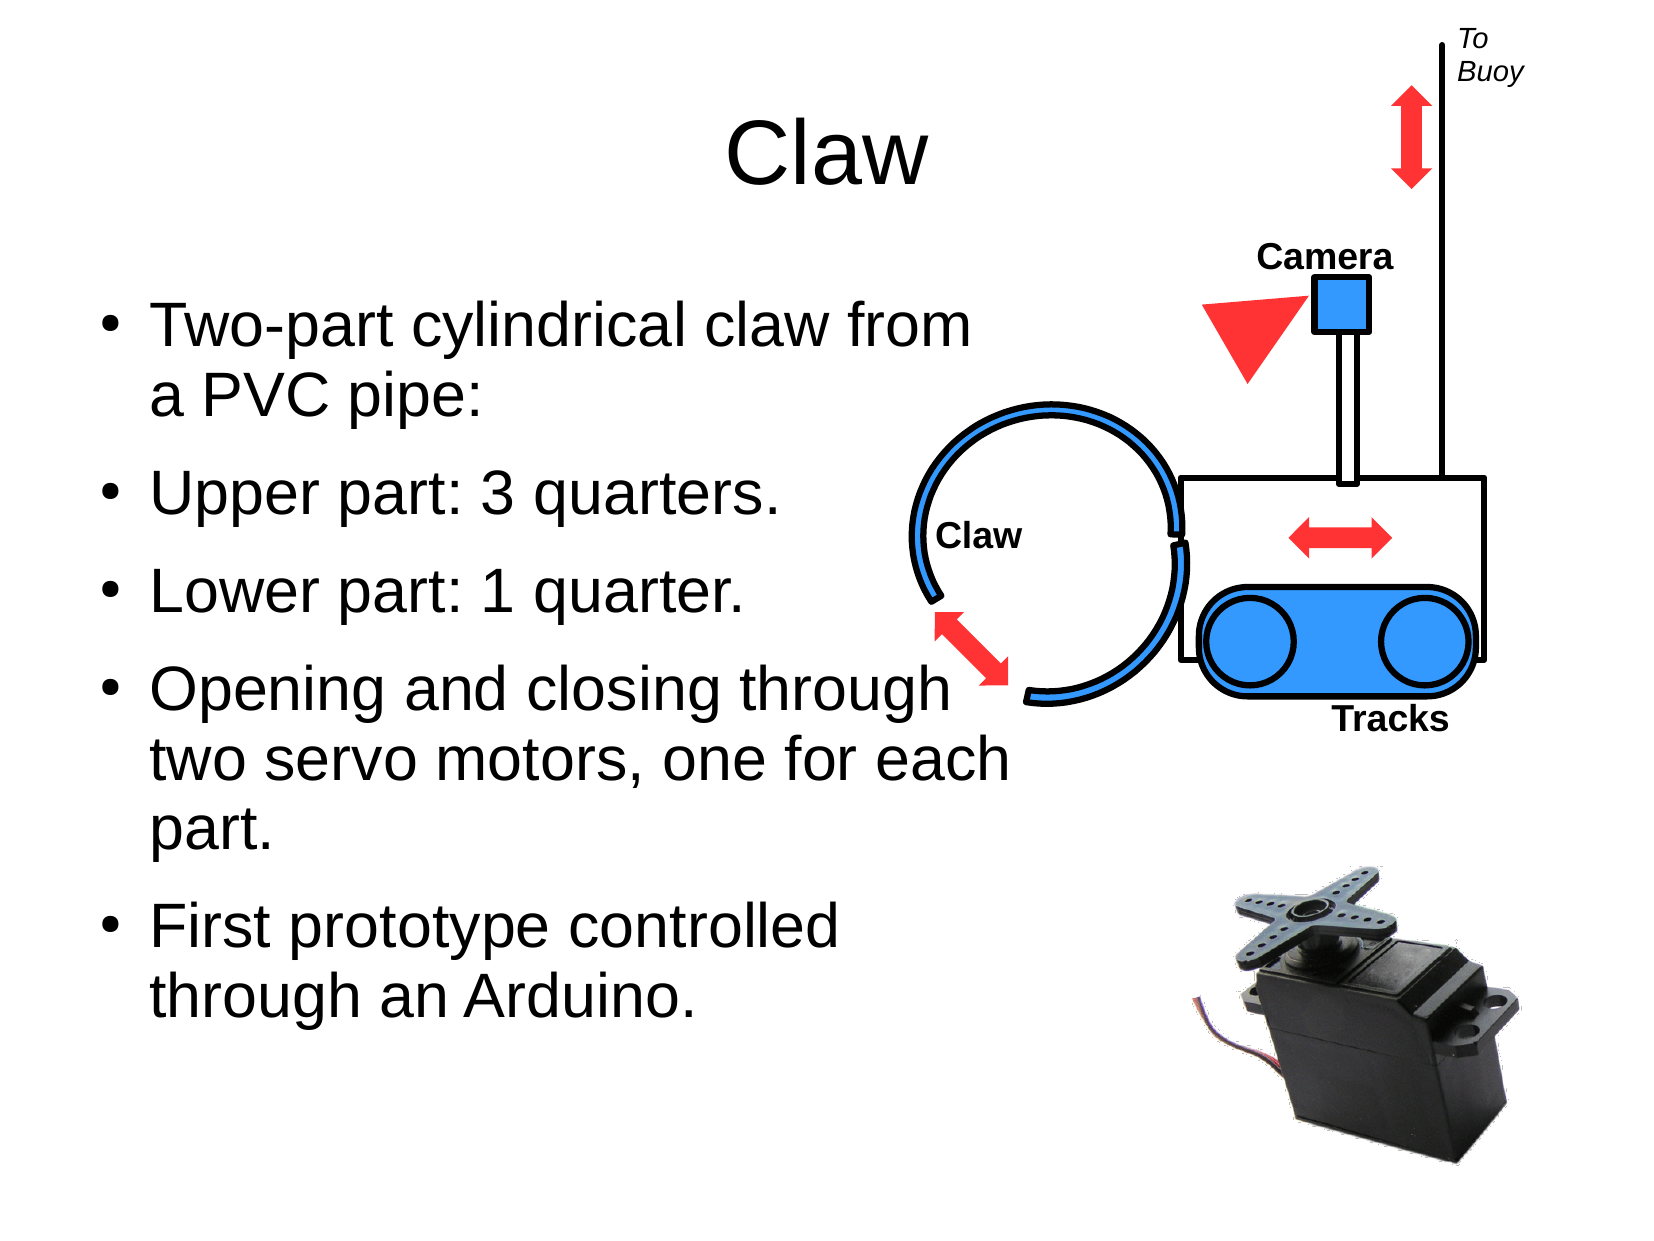

To Buoy
Camera
Claw
Tracks
# Claw
Two-part cylindrical claw from a PVC pipe:
Upper part: 3 quarters.
Lower part: 1 quarter.
Opening and closing through two servo motors, one for each part.
First prototype controlled through an Arduino.